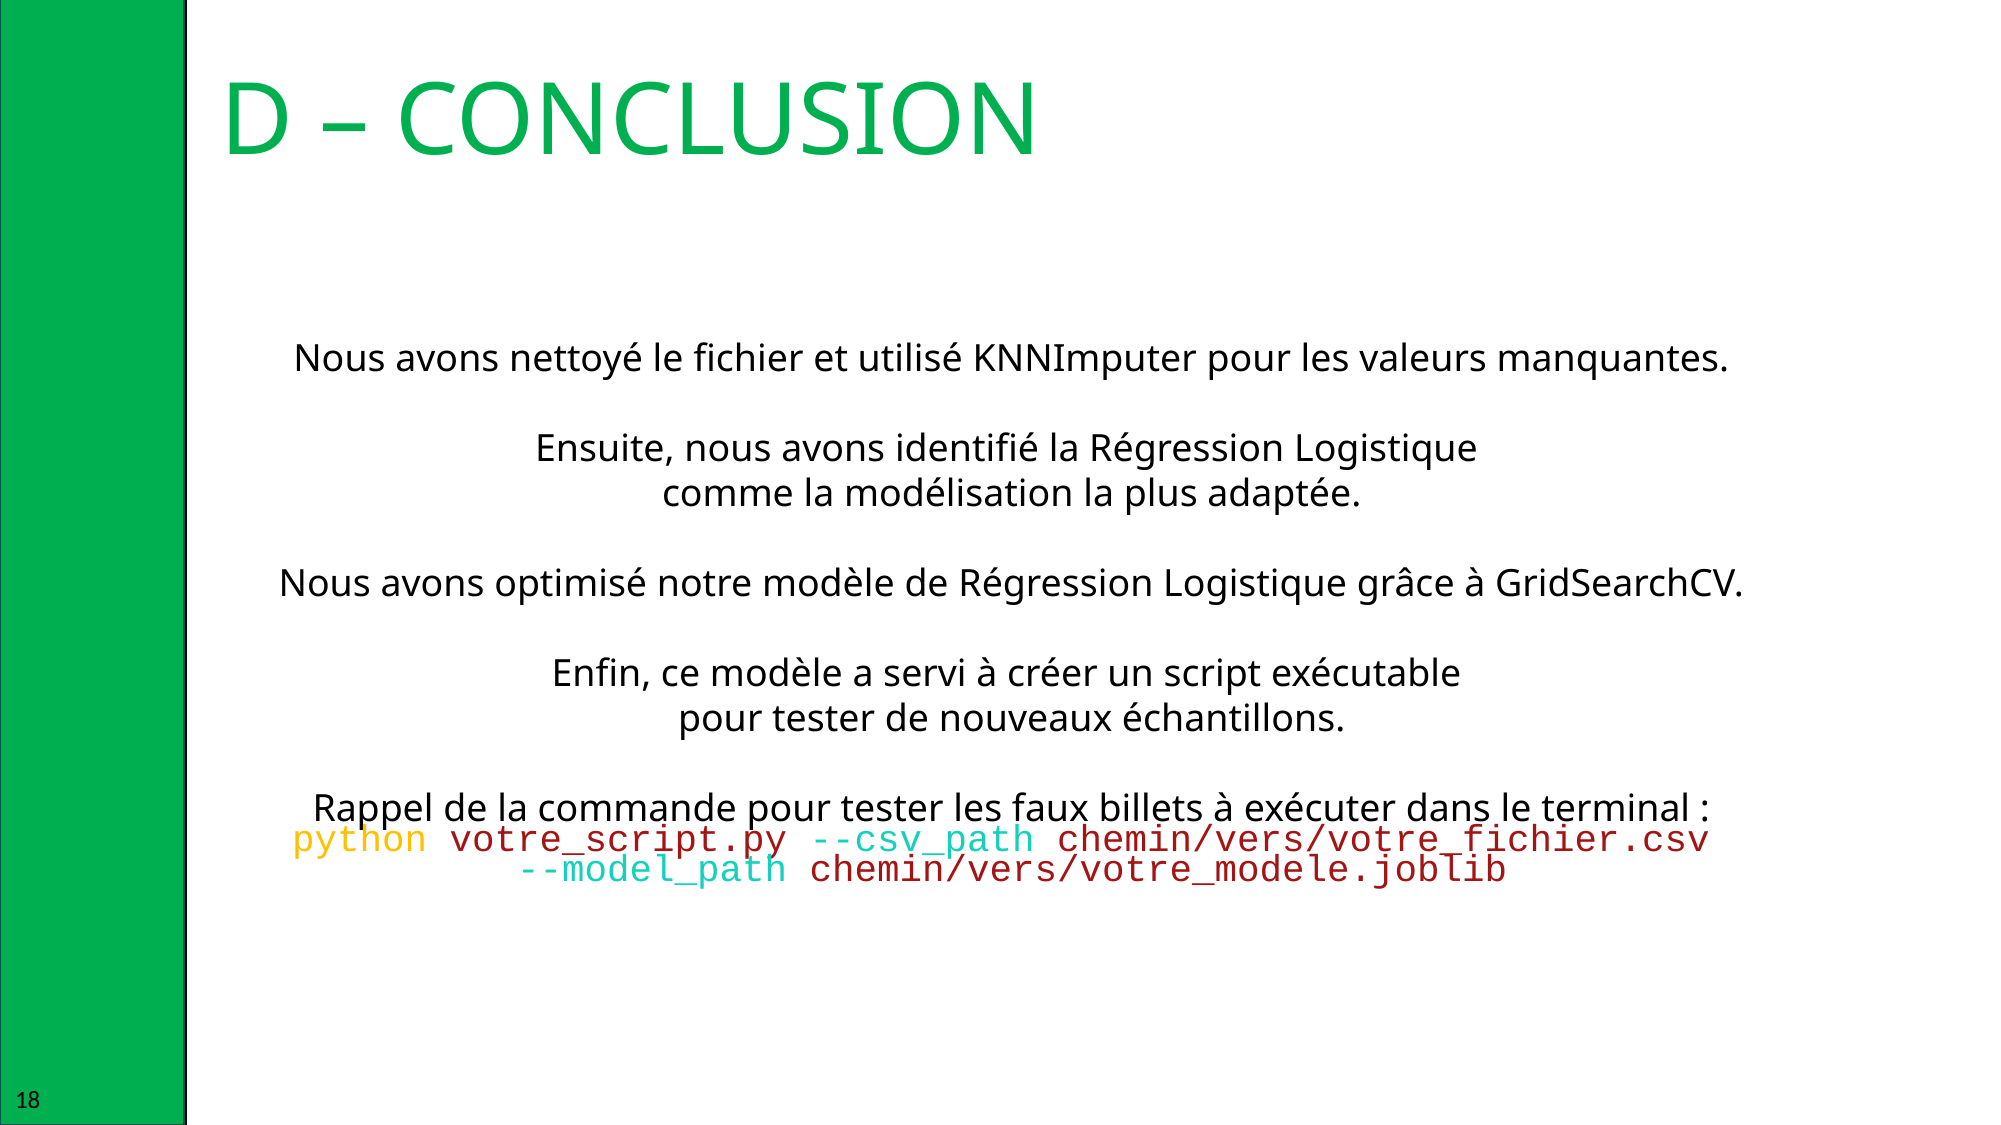

# D – CONCLUSION
Nous avons nettoyé le fichier et utilisé KNNImputer pour les valeurs manquantes.
Ensuite, nous avons identifié la Régression Logistique
comme la modélisation la plus adaptée.
Nous avons optimisé notre modèle de Régression Logistique grâce à GridSearchCV.
Enfin, ce modèle a servi à créer un script exécutable
pour tester de nouveaux échantillons.
Rappel de la commande pour tester les faux billets à exécuter dans le terminal :
python votre_script.py --csv_path chemin/vers/votre_fichier.csv
--model_path chemin/vers/votre_modele.joblib